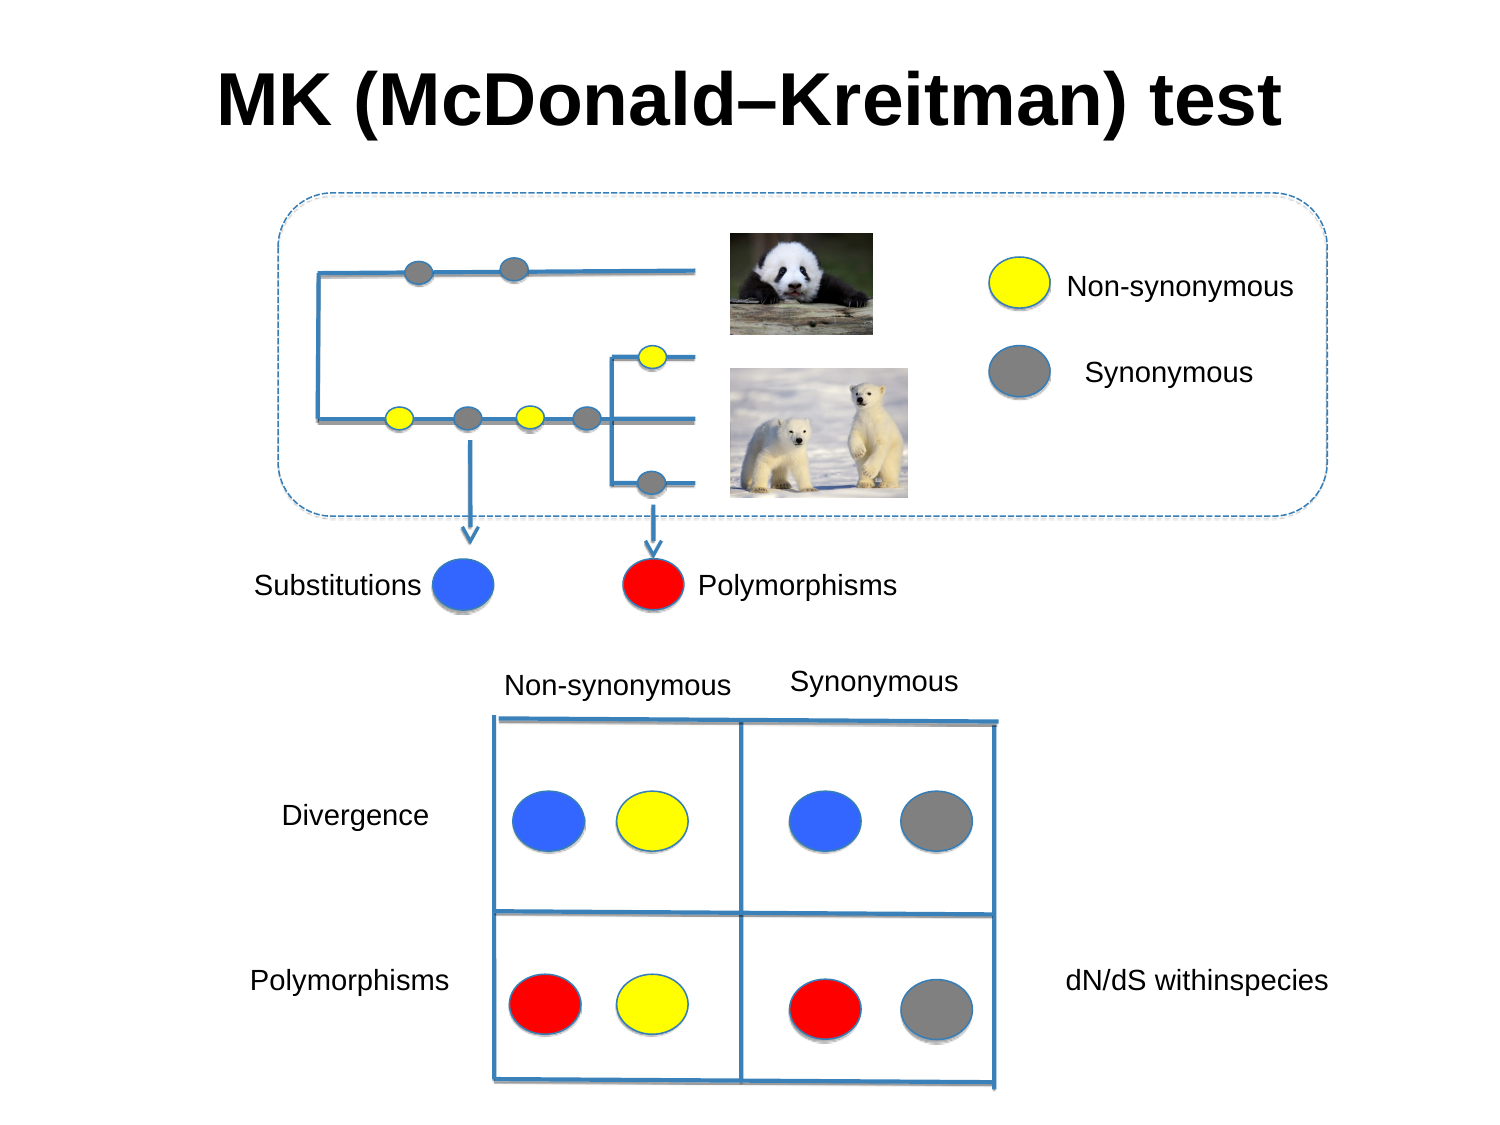

# MK (McDonald–Kreitman) test
Non-synonymous
Synonymous
Substitutions
Polymorphisms
Synonymous
Non-synonymous
Divergence
Polymorphisms
dN/dS withinspecies